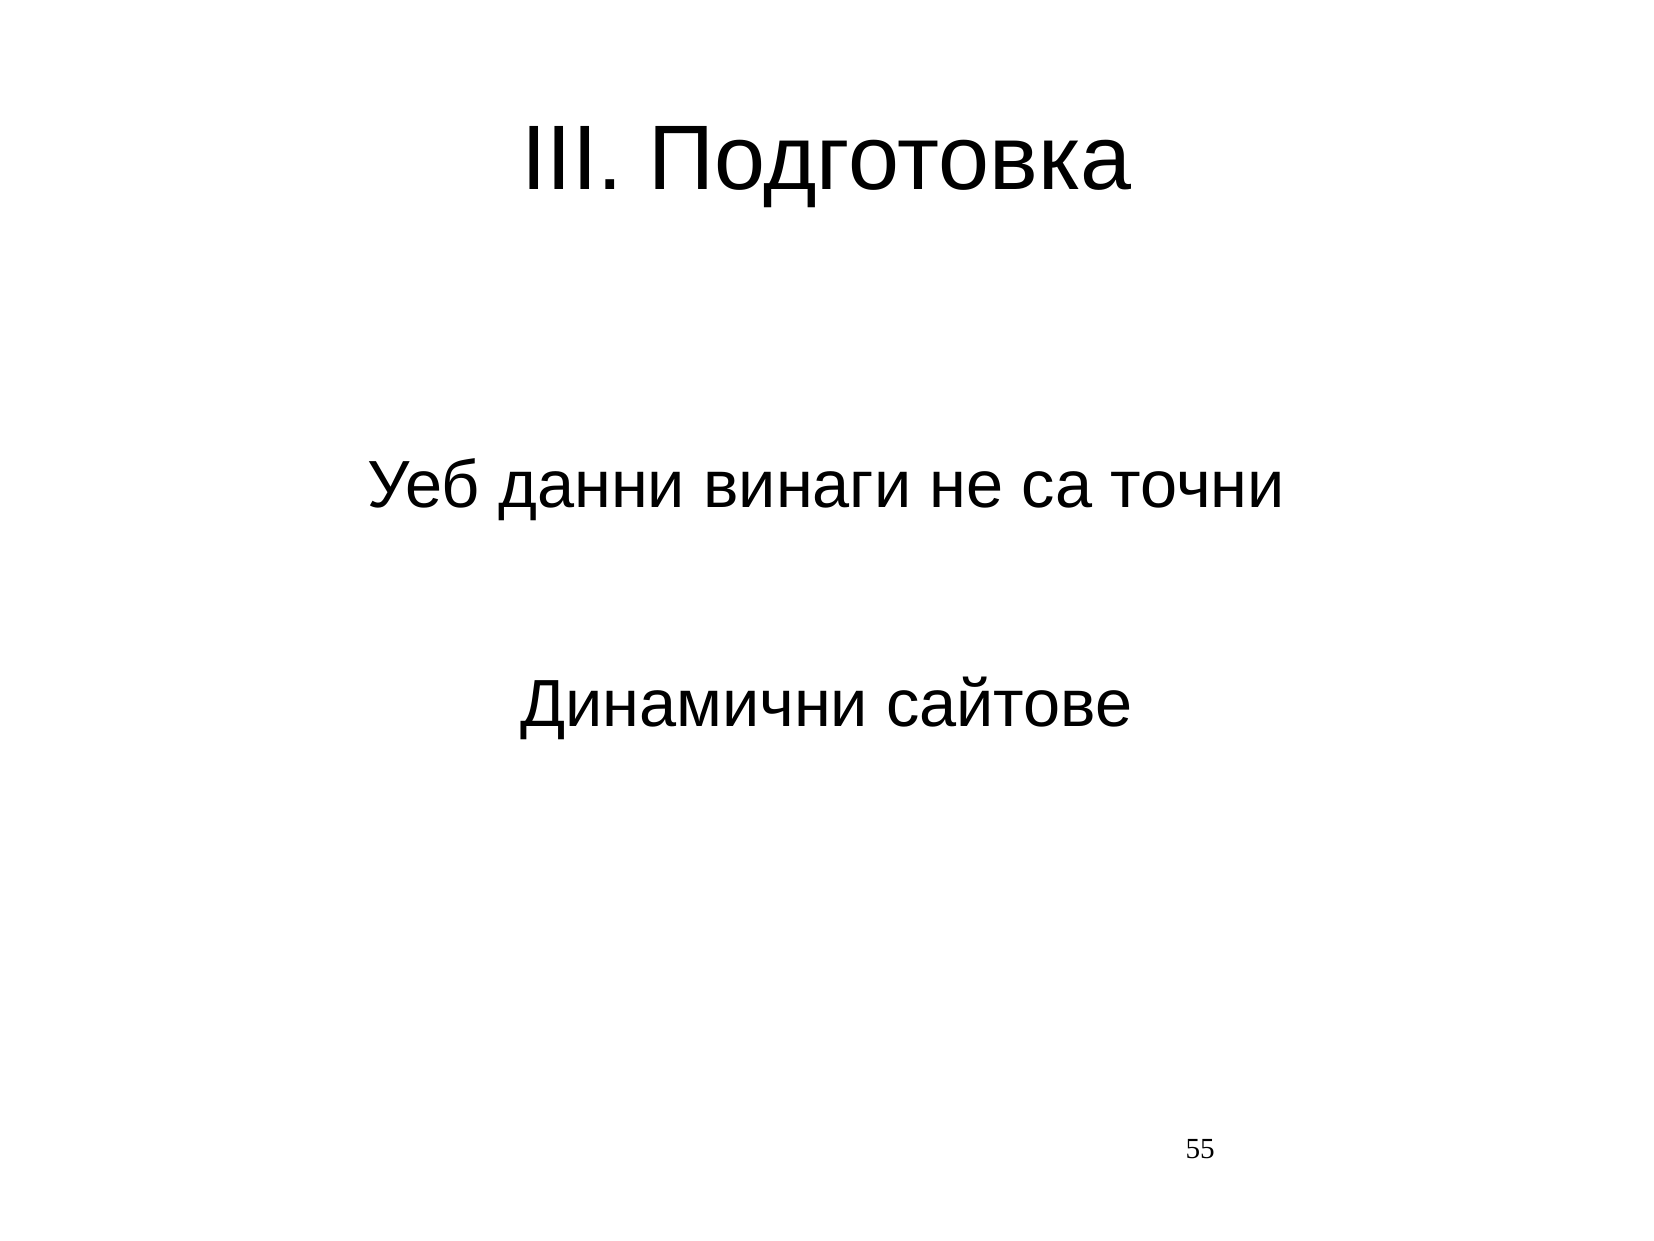

# III. Подготовка
Уеб данни винаги не са точни
Динамични сайтове